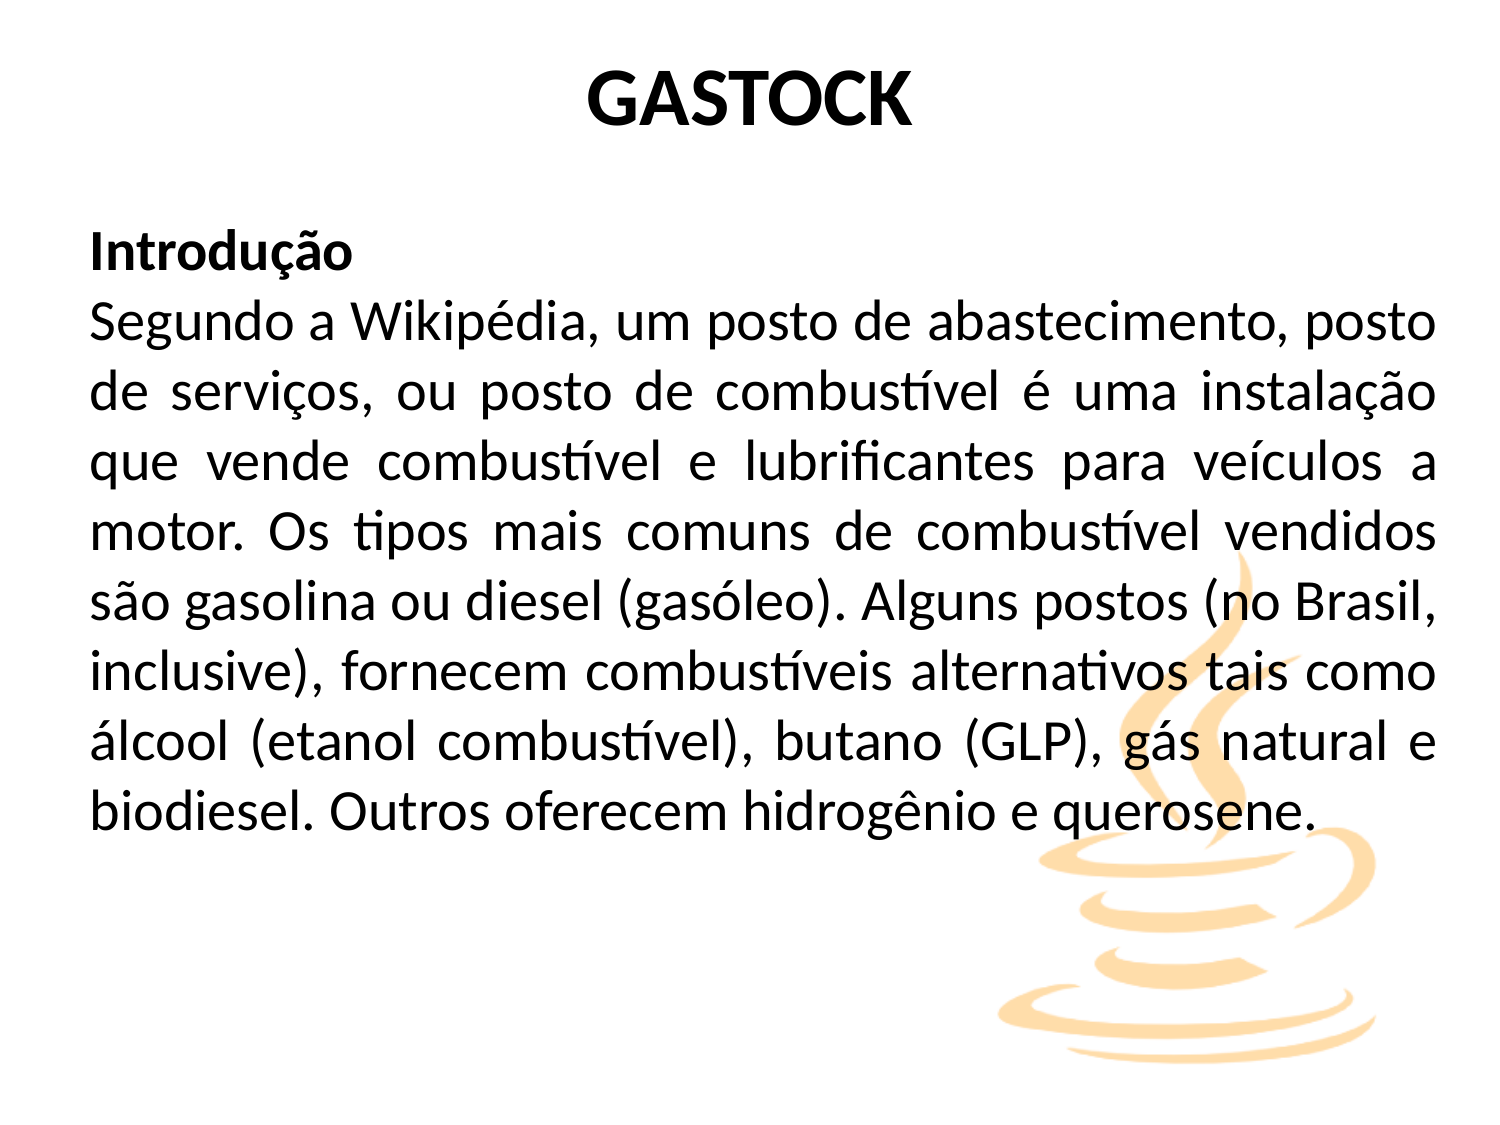

GASTOCK
Introdução
Segundo a Wikipédia, um posto de abastecimento, posto de serviços, ou posto de combustível é uma instalação que vende combustível e lubrificantes para veículos a motor. Os tipos mais comuns de combustível vendidos são gasolina ou diesel (gasóleo). Alguns postos (no Brasil, inclusive), fornecem combustíveis alternativos tais como álcool (etanol combustível), butano (GLP), gás natural e biodiesel. Outros oferecem hidrogênio e querosene.